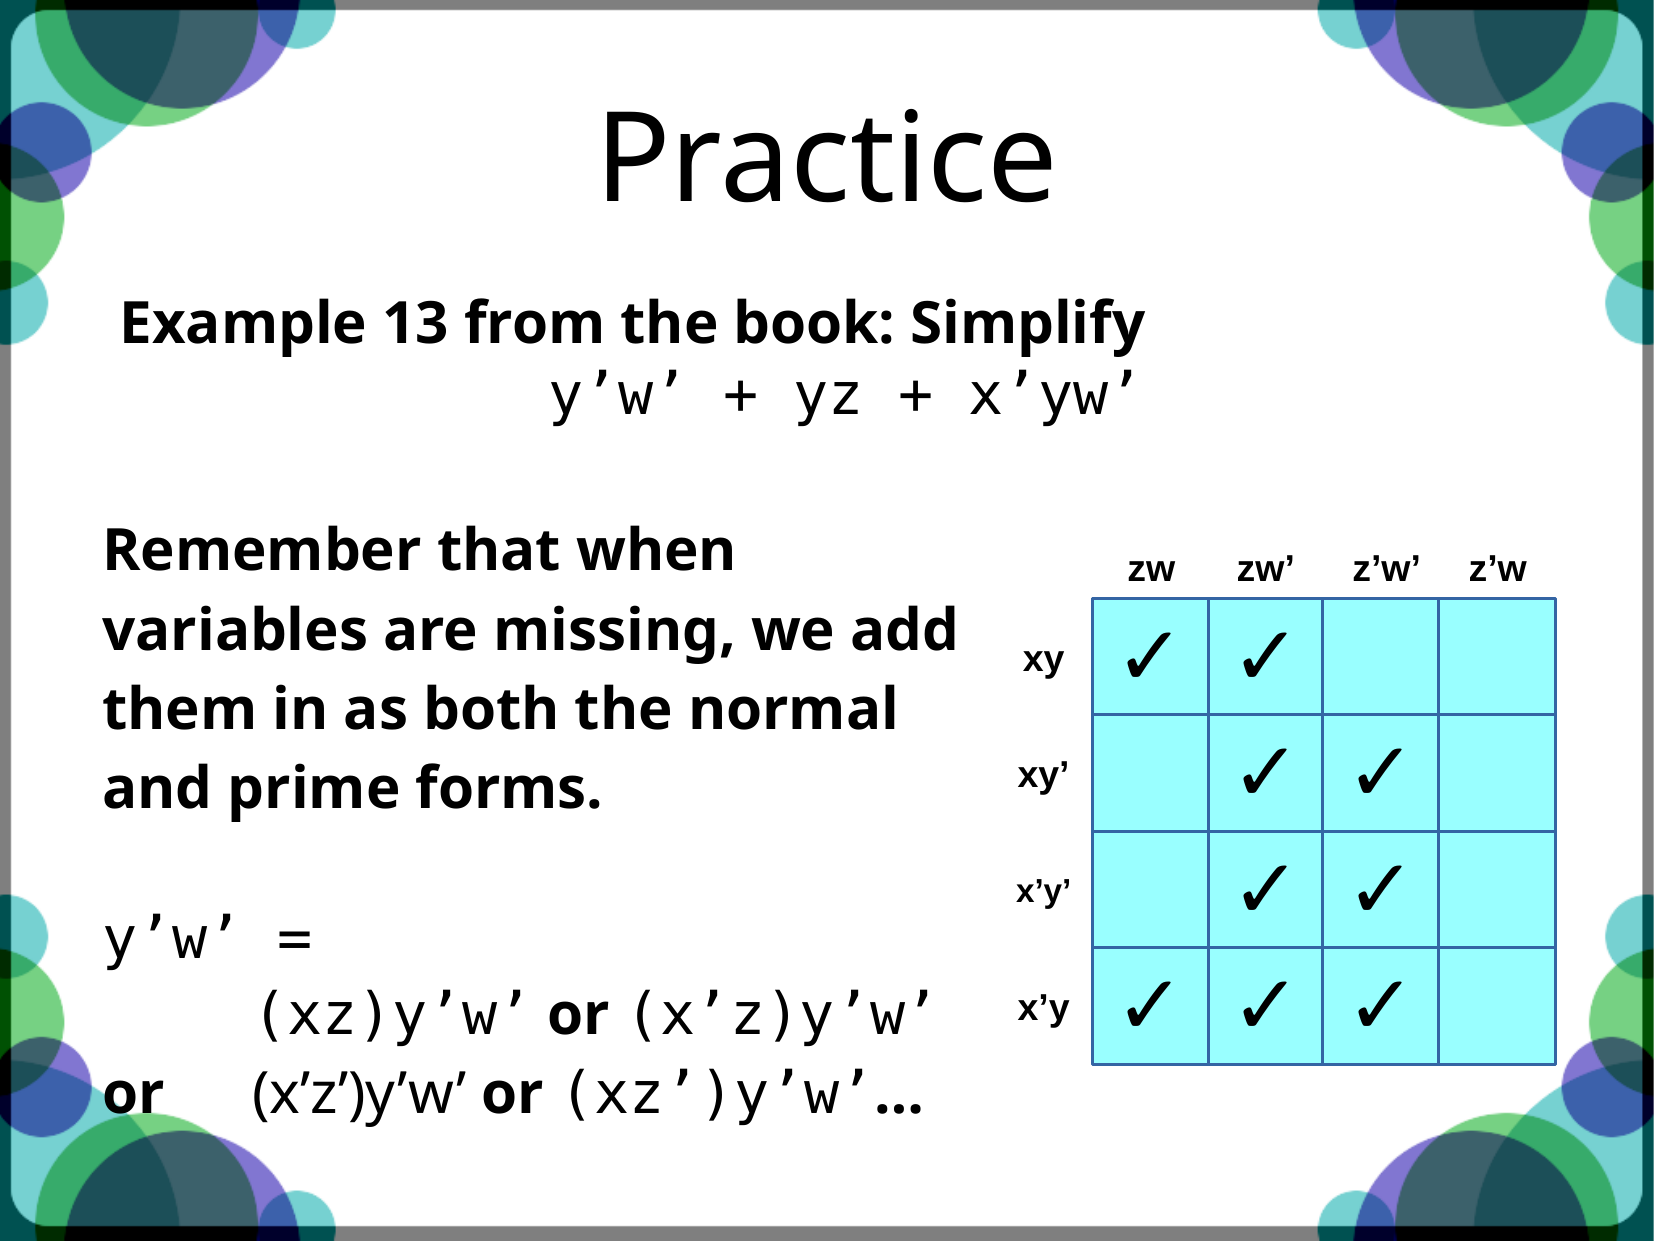

# Practice
Example 13 from the book: Simplify
y’w’ + yz + x’yw’
Remember that when variables are missing, we add them in as both the normal and prime forms.
y’w’ =
 		(xz)y’w’ or (x’z)y’w’
or		(x’z’)y’w’ or (xz’)y’w’…
zw
zw’
z’w’
z’w
✓
✓
xy
✓
✓
xy’
✓
✓
x’y’
✓
✓
✓
x’y